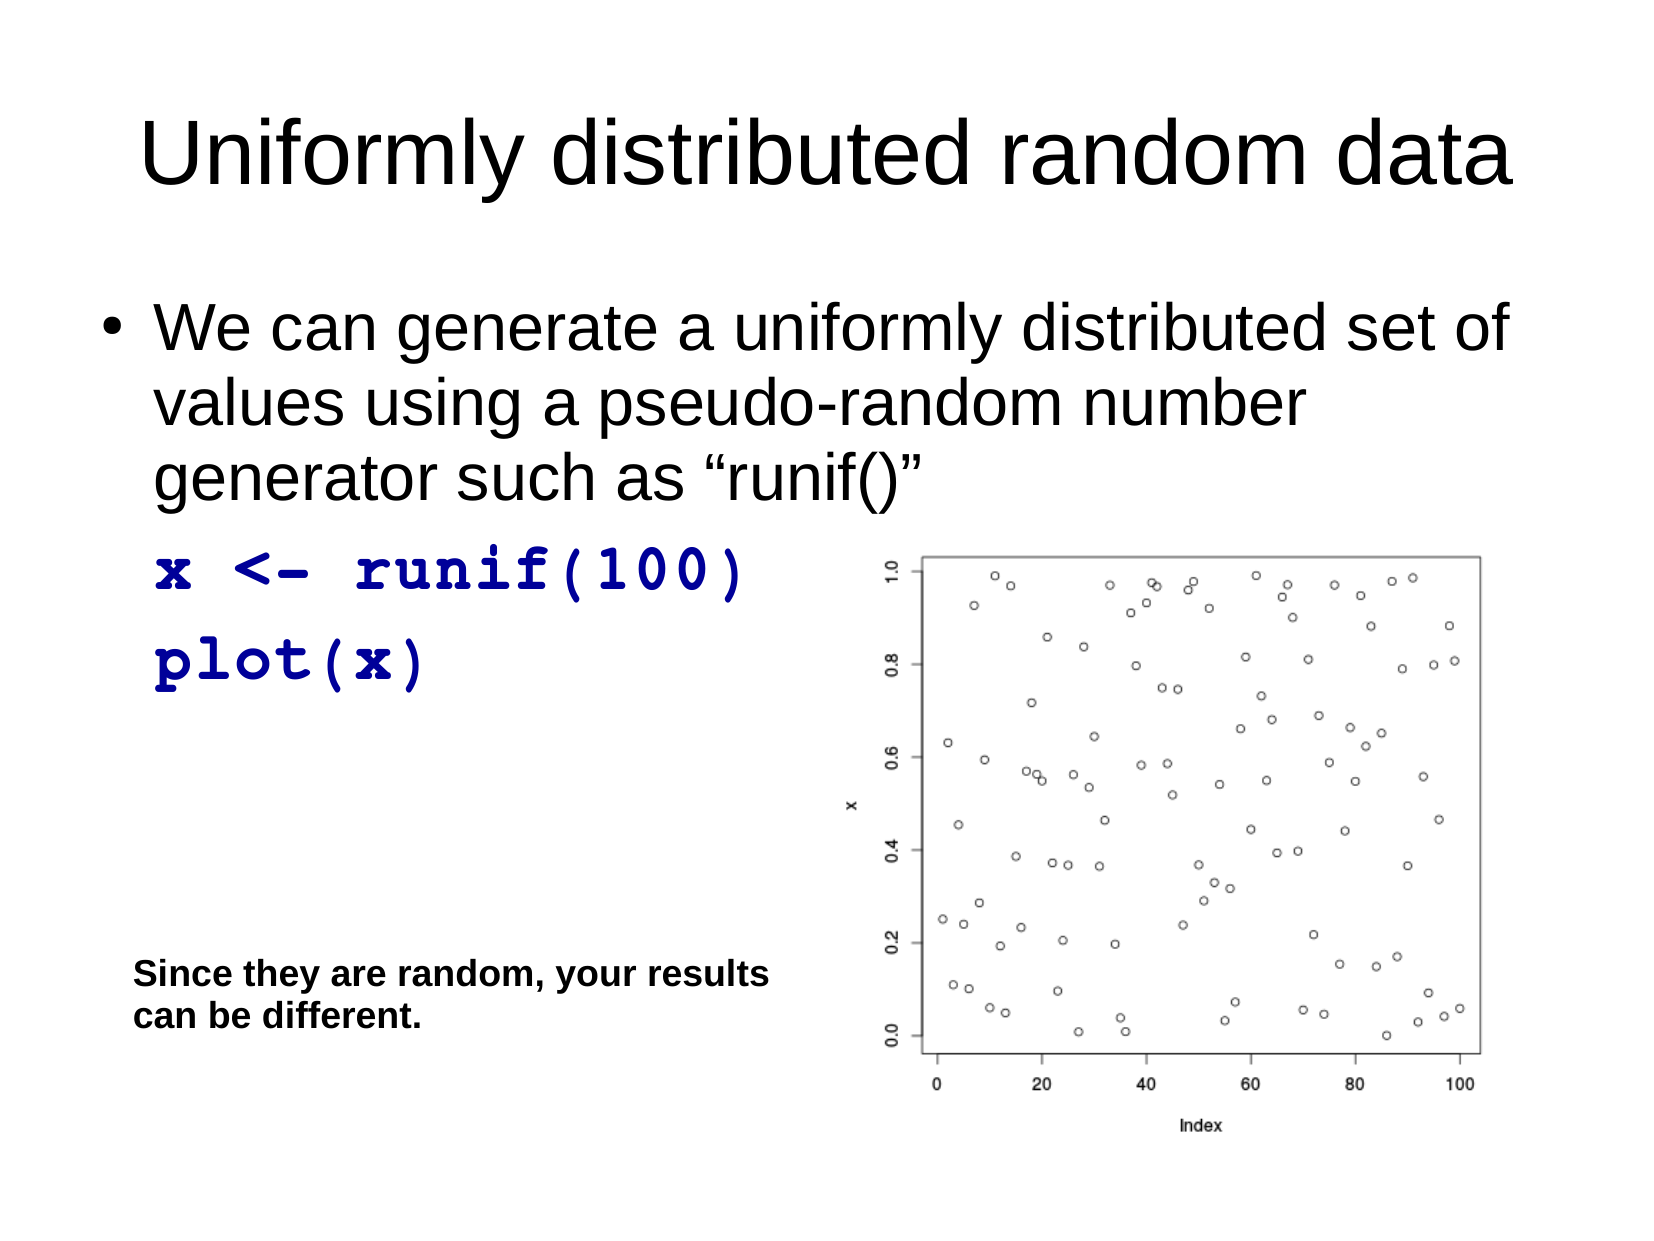

# Uniformly distributed random data
We can generate a uniformly distributed set of values using a pseudo-random number generator such as “runif()”
x <- runif(100)
plot(x)
Since they are random, your results can be different.